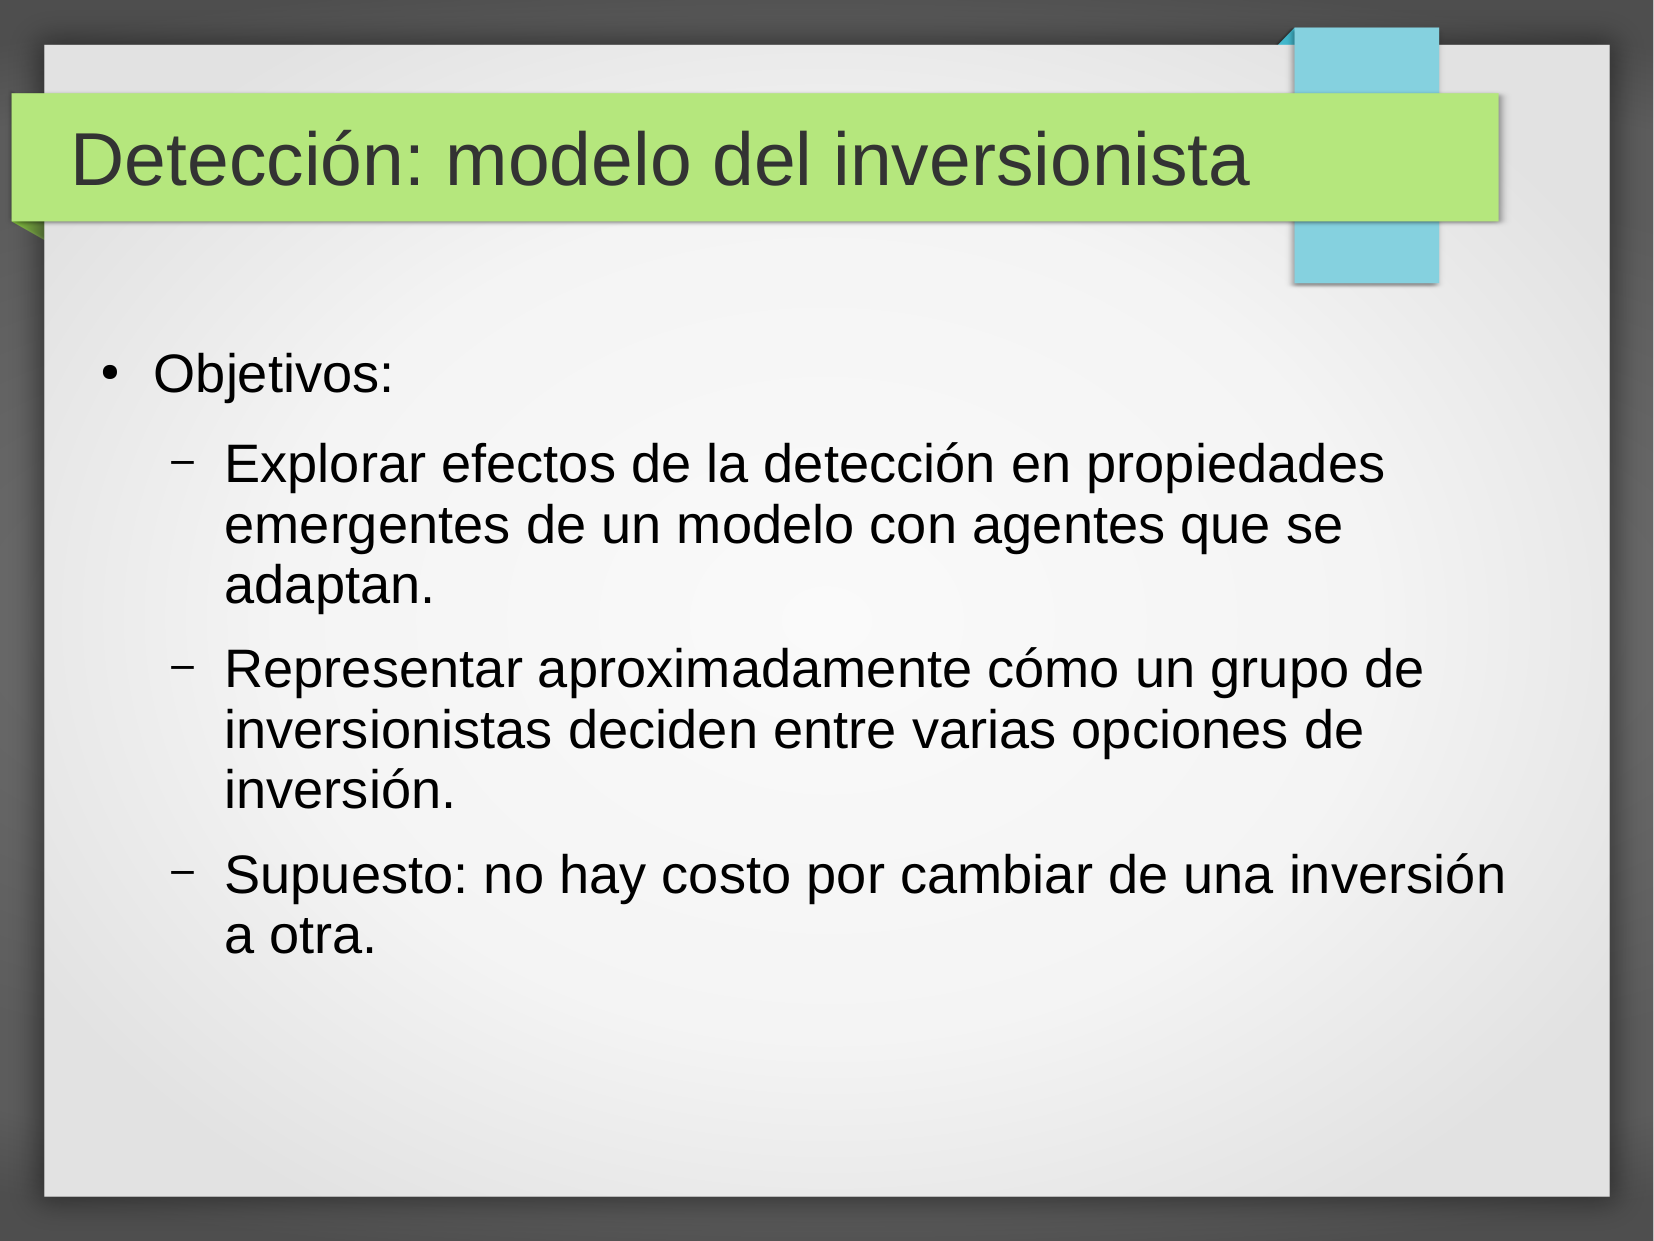

# Detección: modelo del inversionista
Objetivos:
Explorar efectos de la detección en propiedades emergentes de un modelo con agentes que se adaptan.
Representar aproximadamente cómo un grupo de inversionistas deciden entre varias opciones de inversión.
Supuesto: no hay costo por cambiar de una inversión a otra.